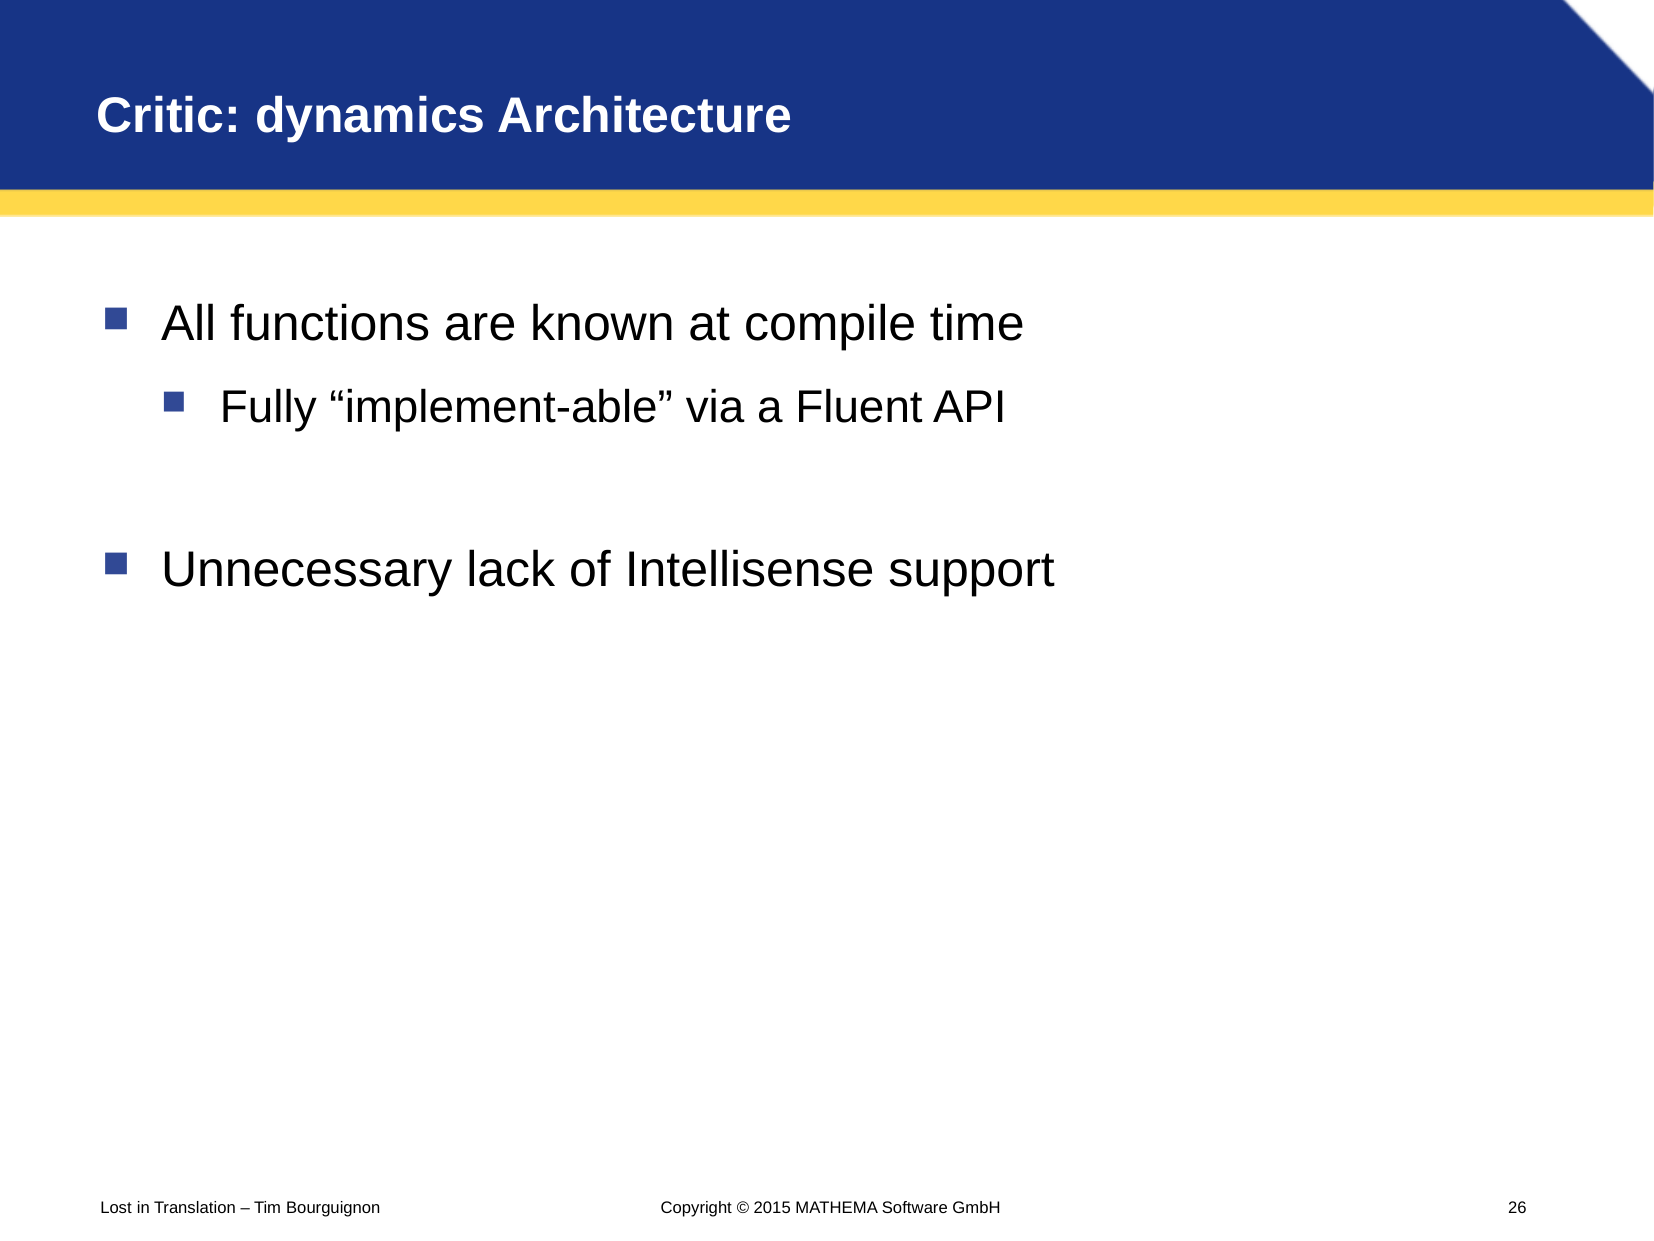

# Critic: dynamics Architecture
All functions are known at compile time
Fully “implement-able” via a Fluent API
Unnecessary lack of Intellisense support